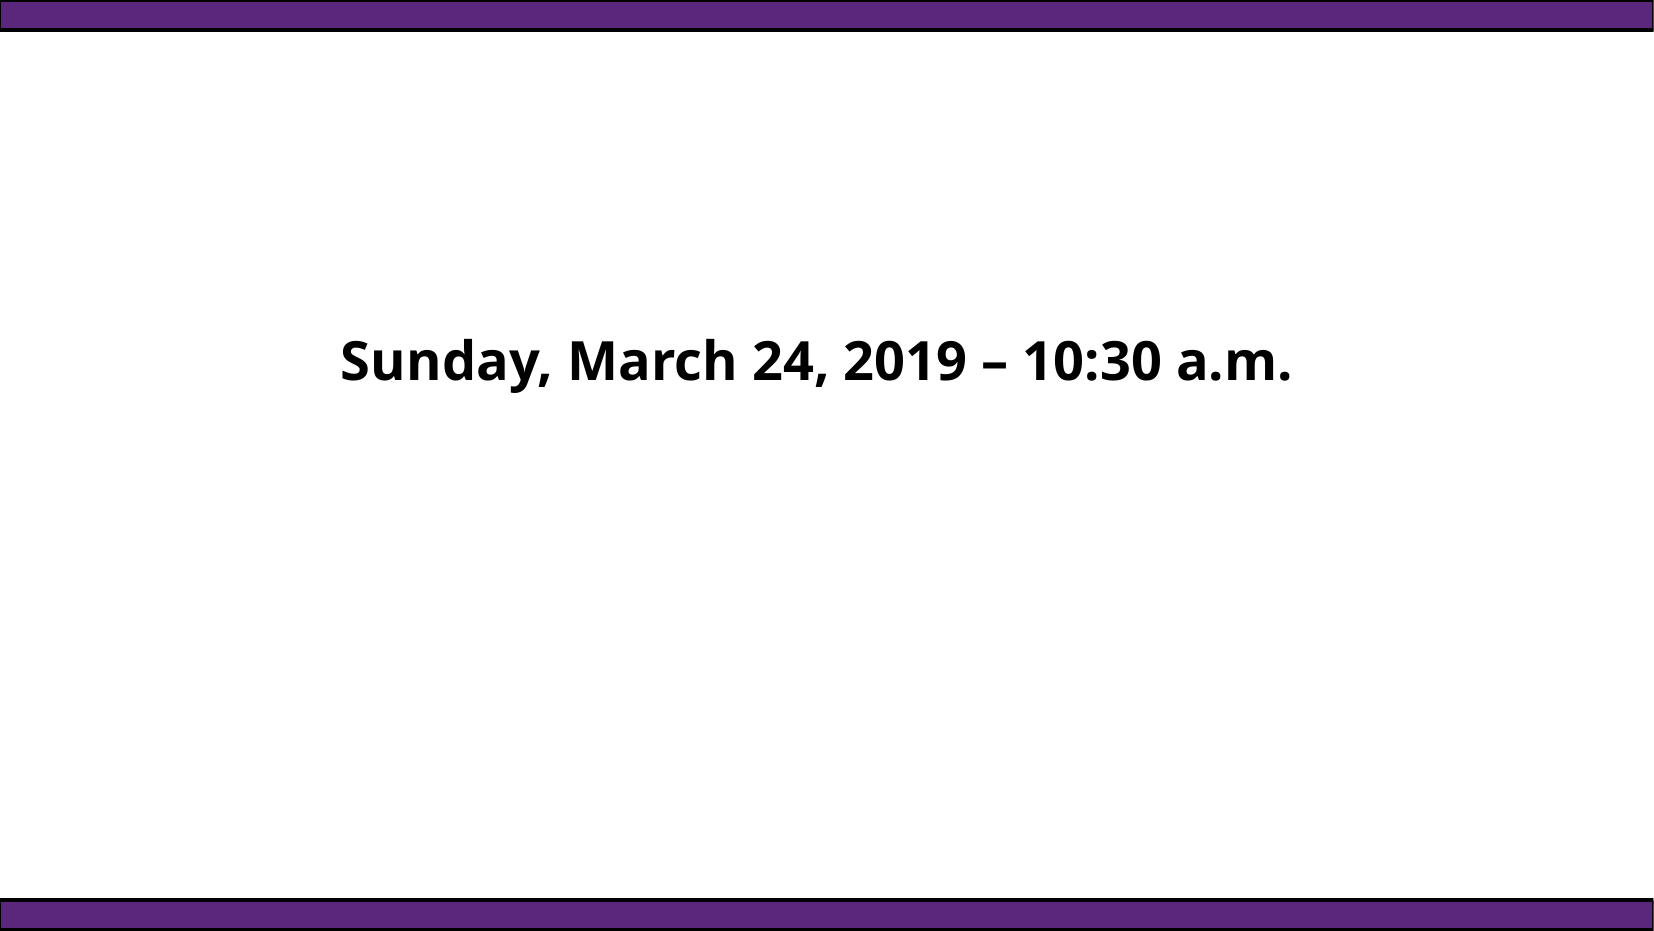

Sunday, March 24, 2019 – 10:30 a.m.